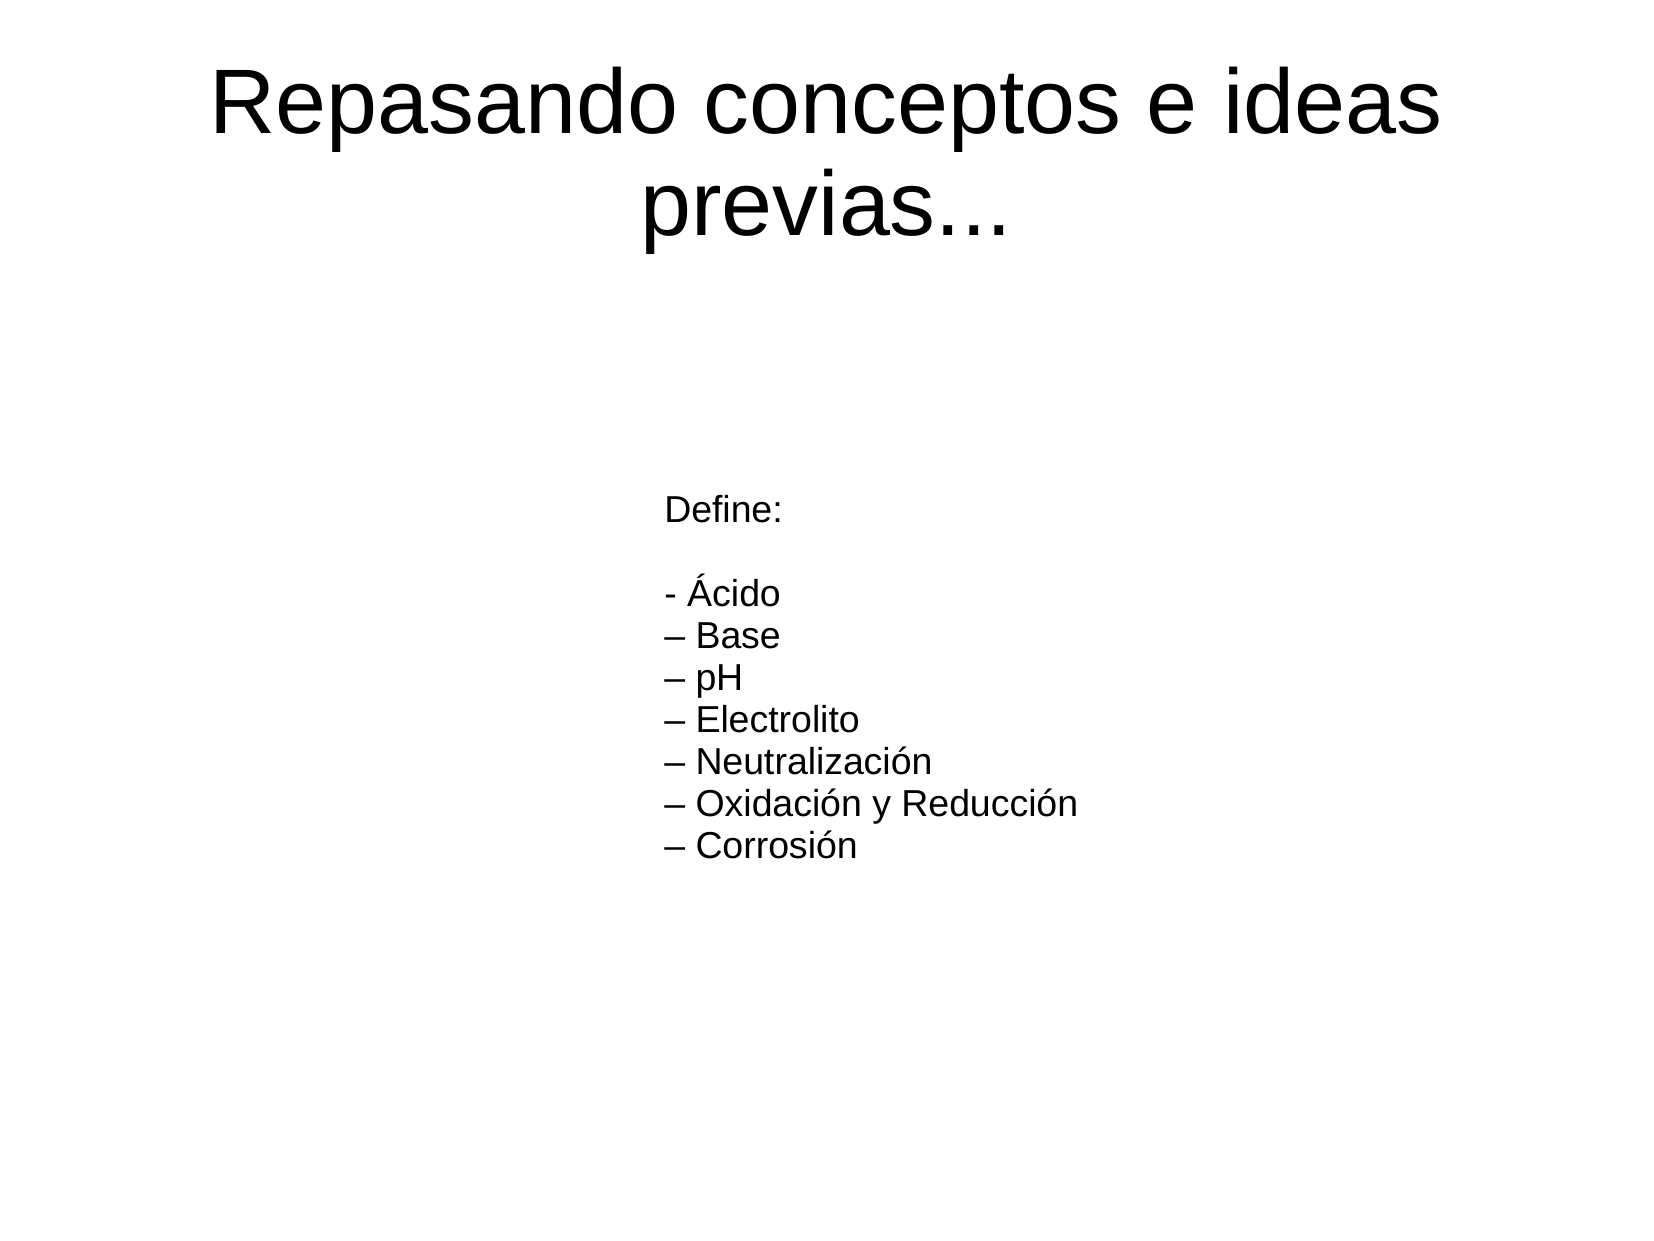

# Repasando conceptos e ideas previas...
Define:
- Ácido
– Base
– pH
– Electrolito
– Neutralización
– Oxidación y Reducción
– Corrosión